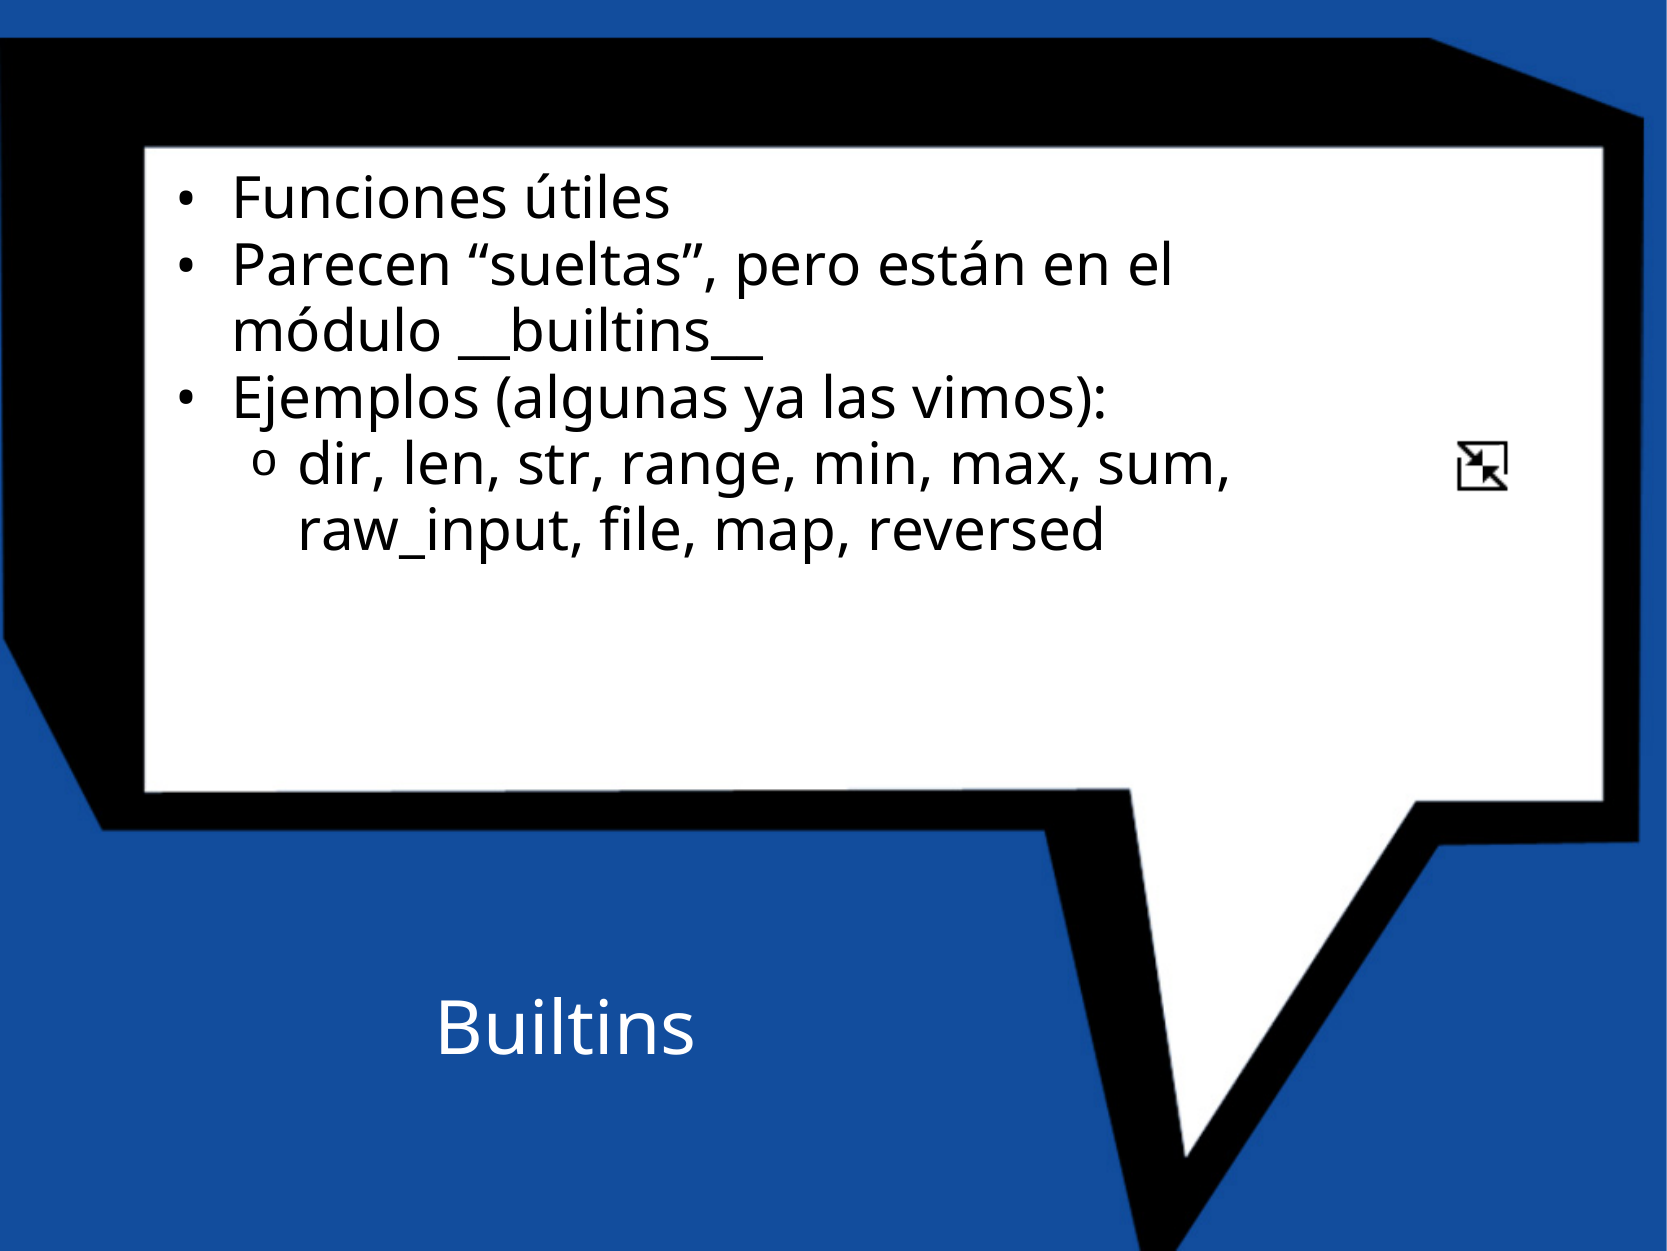

Funciones útiles
Parecen “sueltas”, pero están en el módulo __builtins__
Ejemplos (algunas ya las vimos):
dir, len, str, range, min, max, sum, raw_input, file, map, reversed
# Builtins